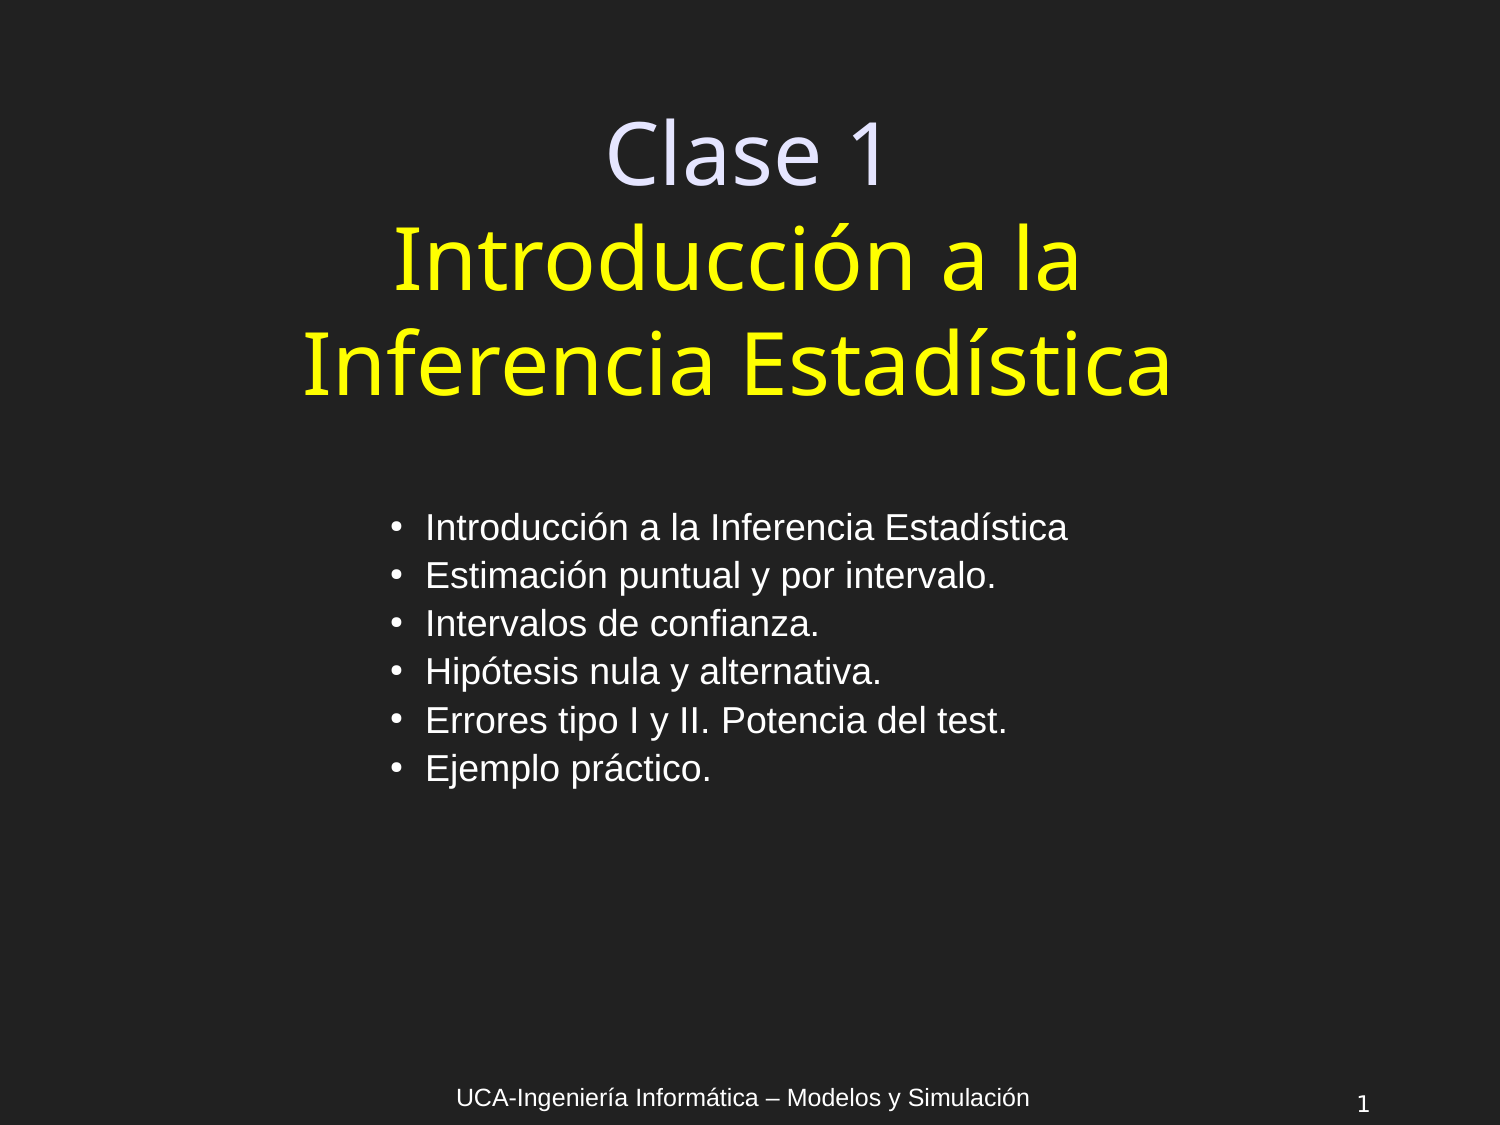

# Clase 1 Introducción a la Inferencia Estadística
Introducción a la Inferencia Estadística
Estimación puntual y por intervalo.
Intervalos de confianza.
Hipótesis nula y alternativa.
Errores tipo I y II. Potencia del test.
Ejemplo práctico.